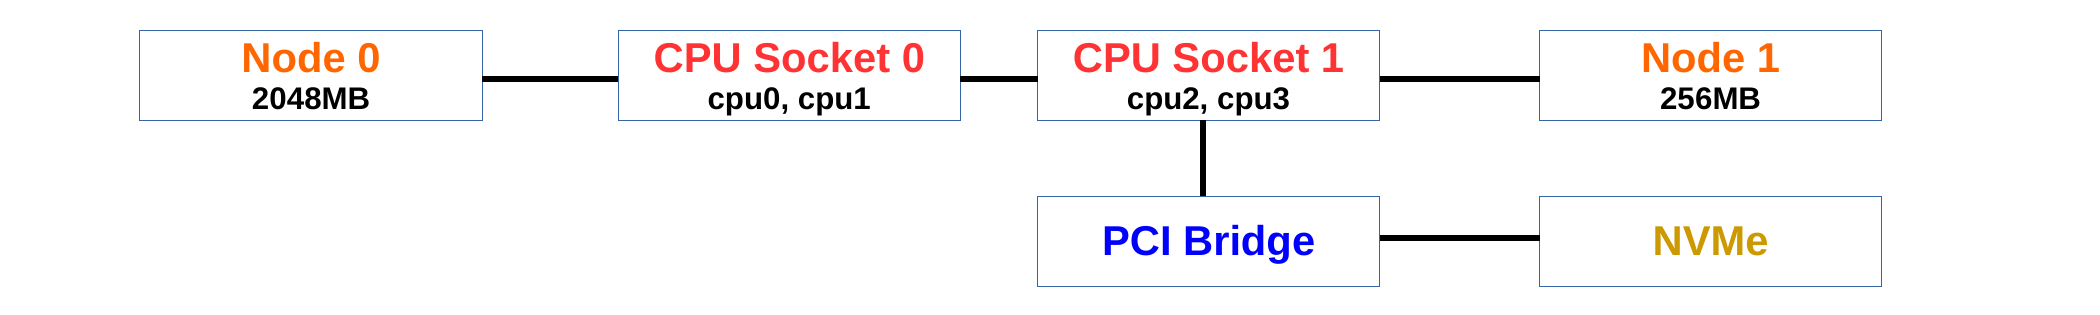

Node 0
2048MB
CPU Socket 0
cpu0, cpu1
CPU Socket 1
cpu2, cpu3
Node 1
256MB
PCI Bridge
NVMe